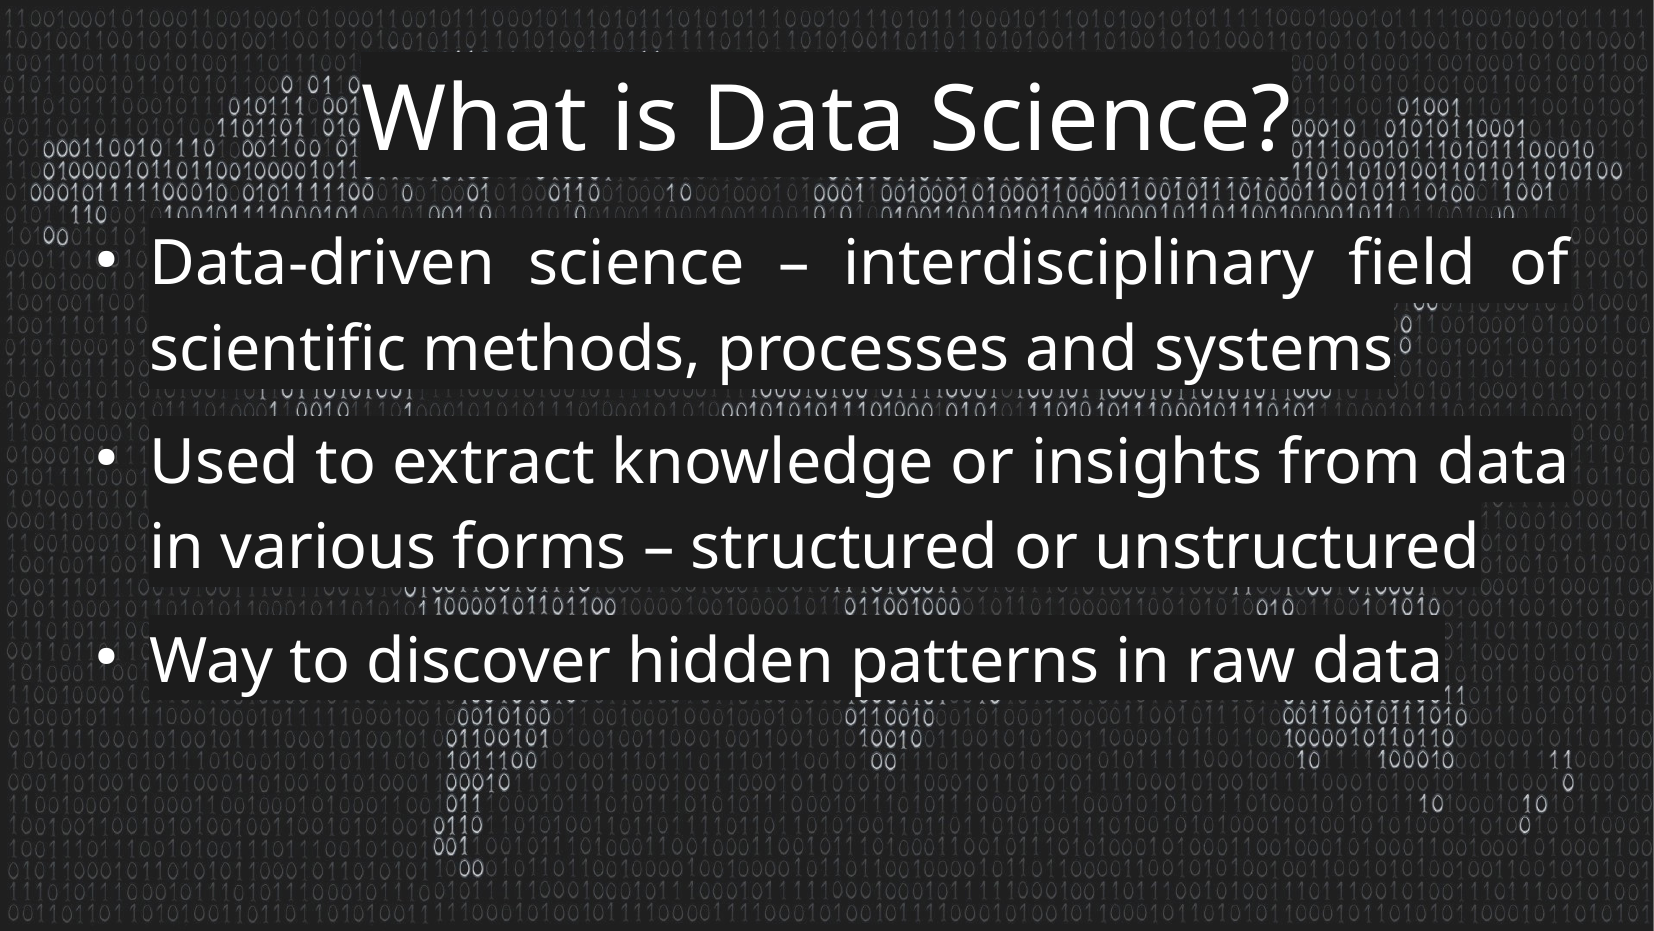

# What is Data Science?
Data-driven science – interdisciplinary field of scientific methods, processes and systems
Used to extract knowledge or insights from data in various forms – structured or unstructured
Way to discover hidden patterns in raw data